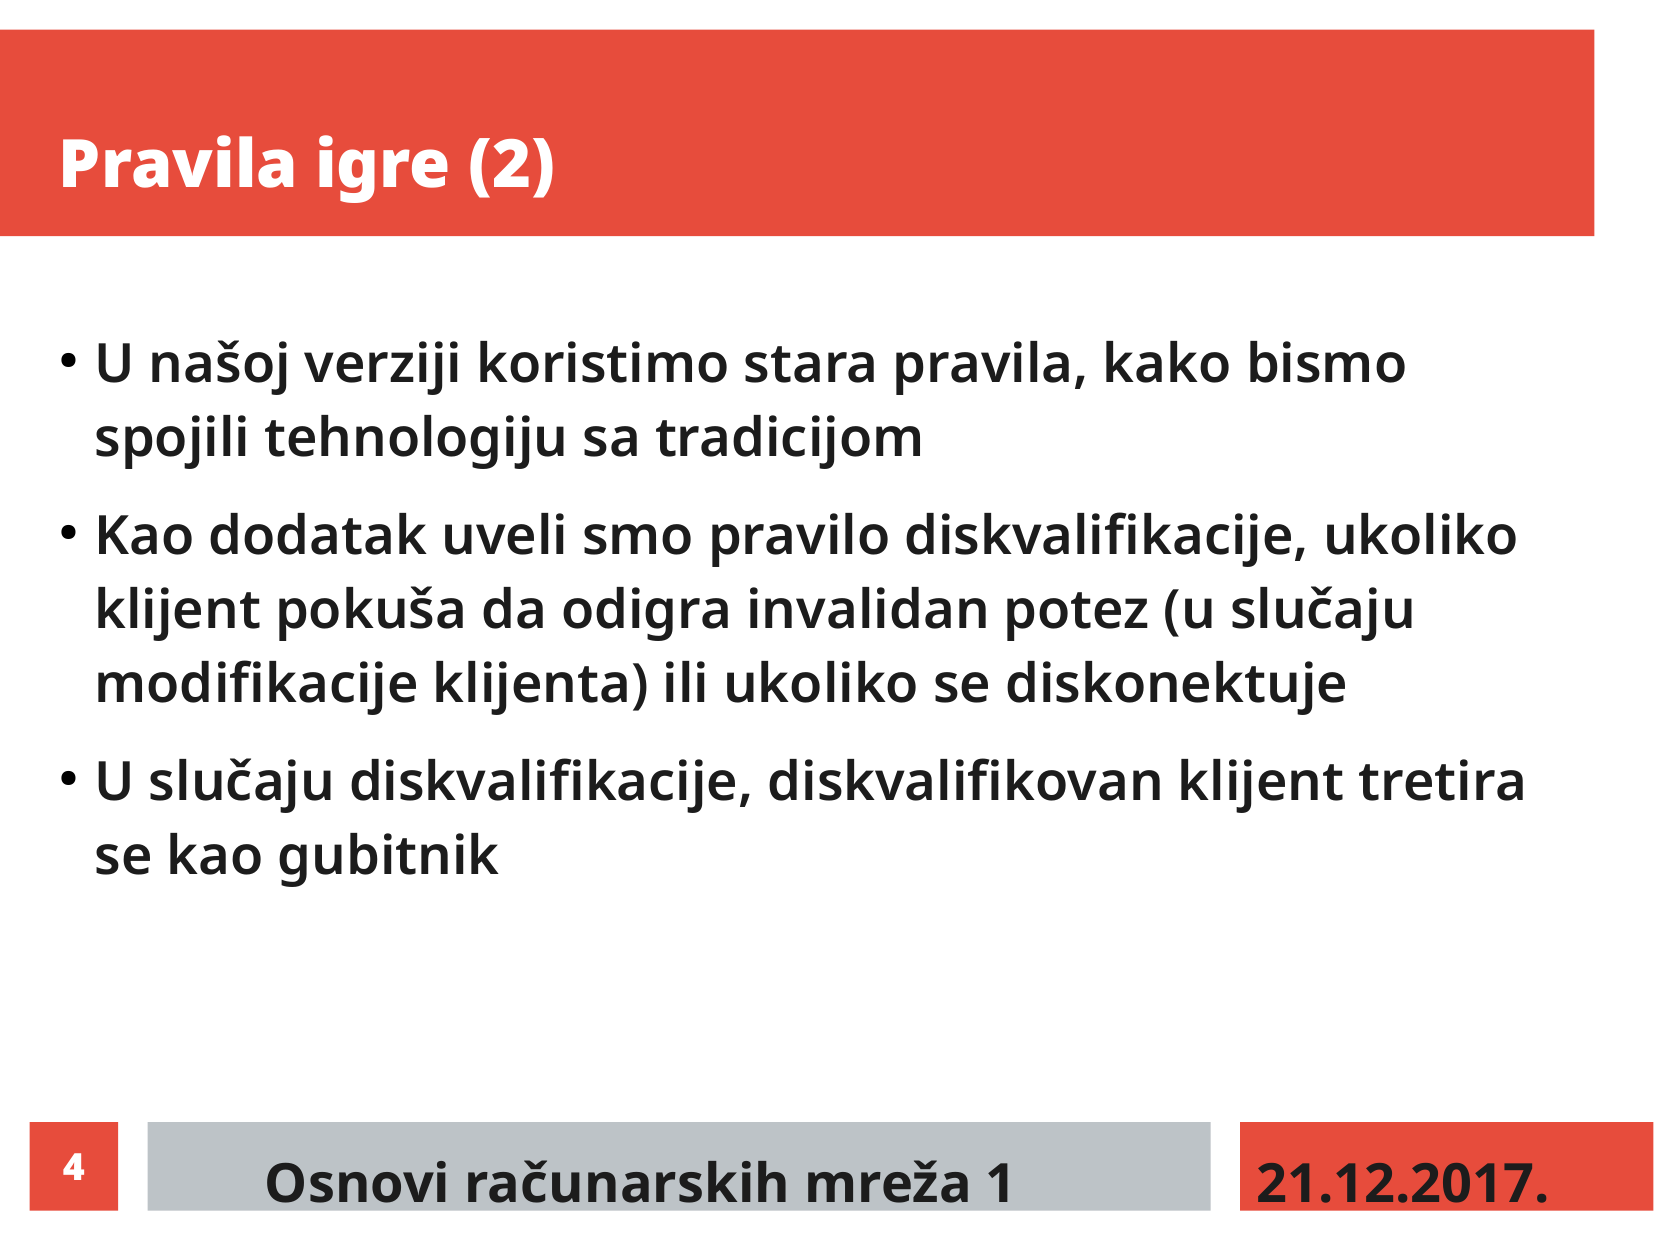

# Pravila igre (2)
U našoj verziji koristimo stara pravila, kako bismo spojili tehnologiju sa tradicijom
Kao dodatak uveli smo pravilo diskvalifikacije, ukoliko klijent pokuša da odigra invalidan potez (u slučaju modifikacije klijenta) ili ukoliko se diskonektuje
U slučaju diskvalifikacije, diskvalifikovan klijent tretira se kao gubitnik
4
Osnovi računarskih mreža 1
21.12.2017.